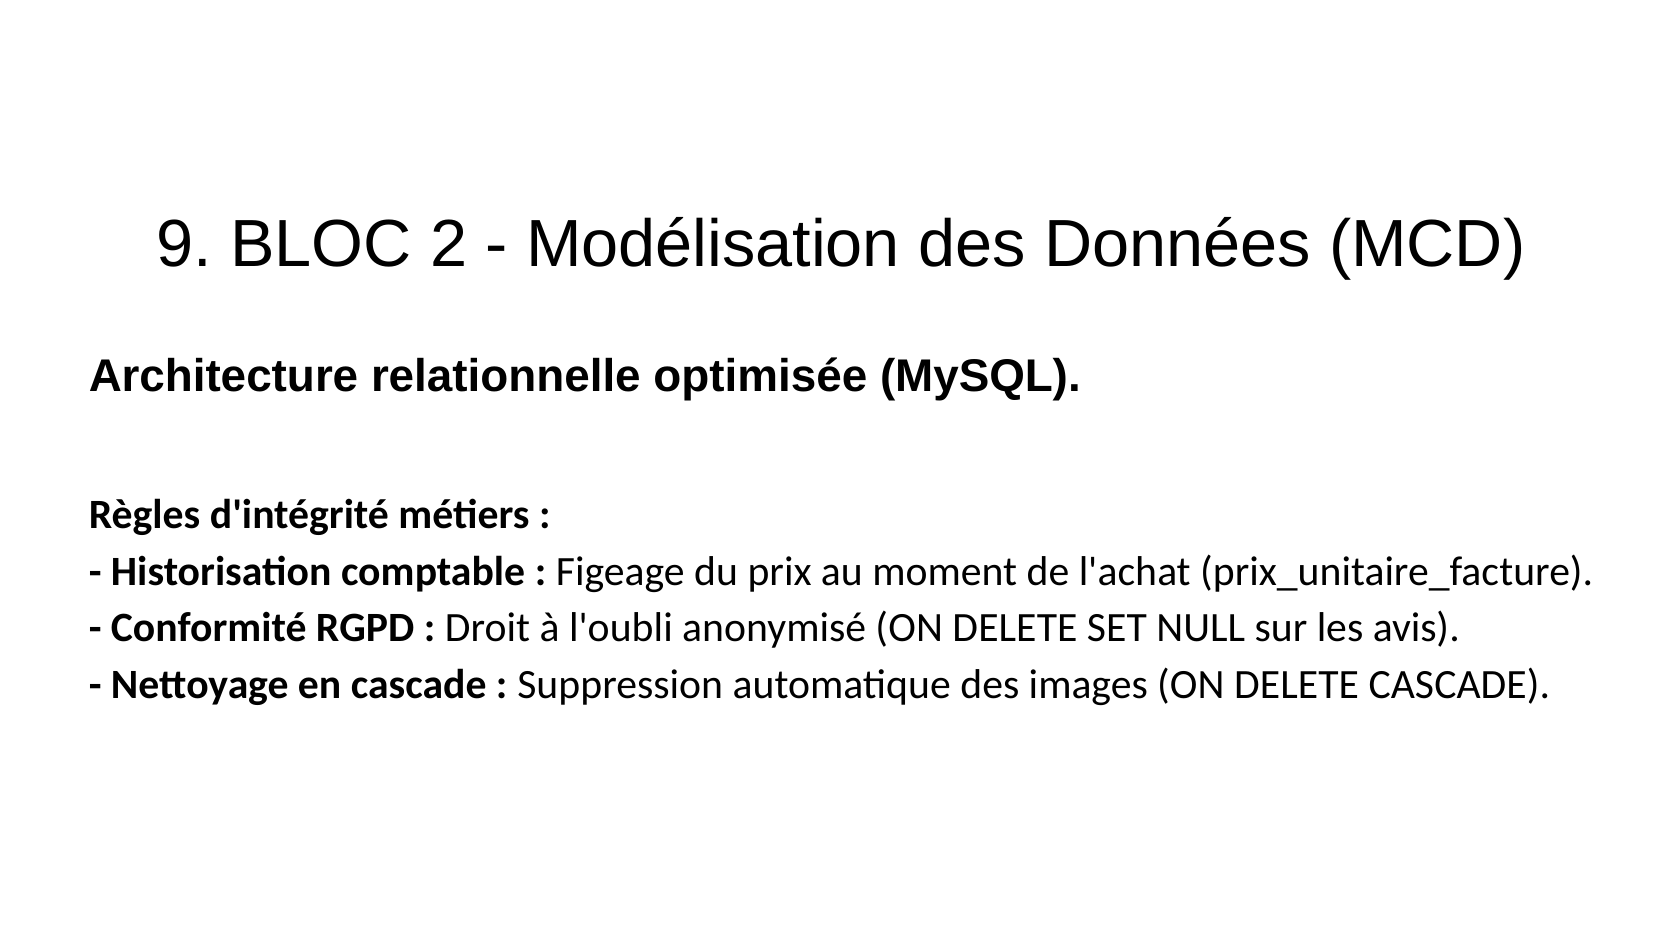

# 9. BLOC 2 - Modélisation des Données (MCD)
Architecture relationnelle optimisée (MySQL).
Règles d'intégrité métiers :
- Historisation comptable : Figeage du prix au moment de l'achat (prix_unitaire_facture).
- Conformité RGPD : Droit à l'oubli anonymisé (ON DELETE SET NULL sur les avis).
- Nettoyage en cascade : Suppression automatique des images (ON DELETE CASCADE).